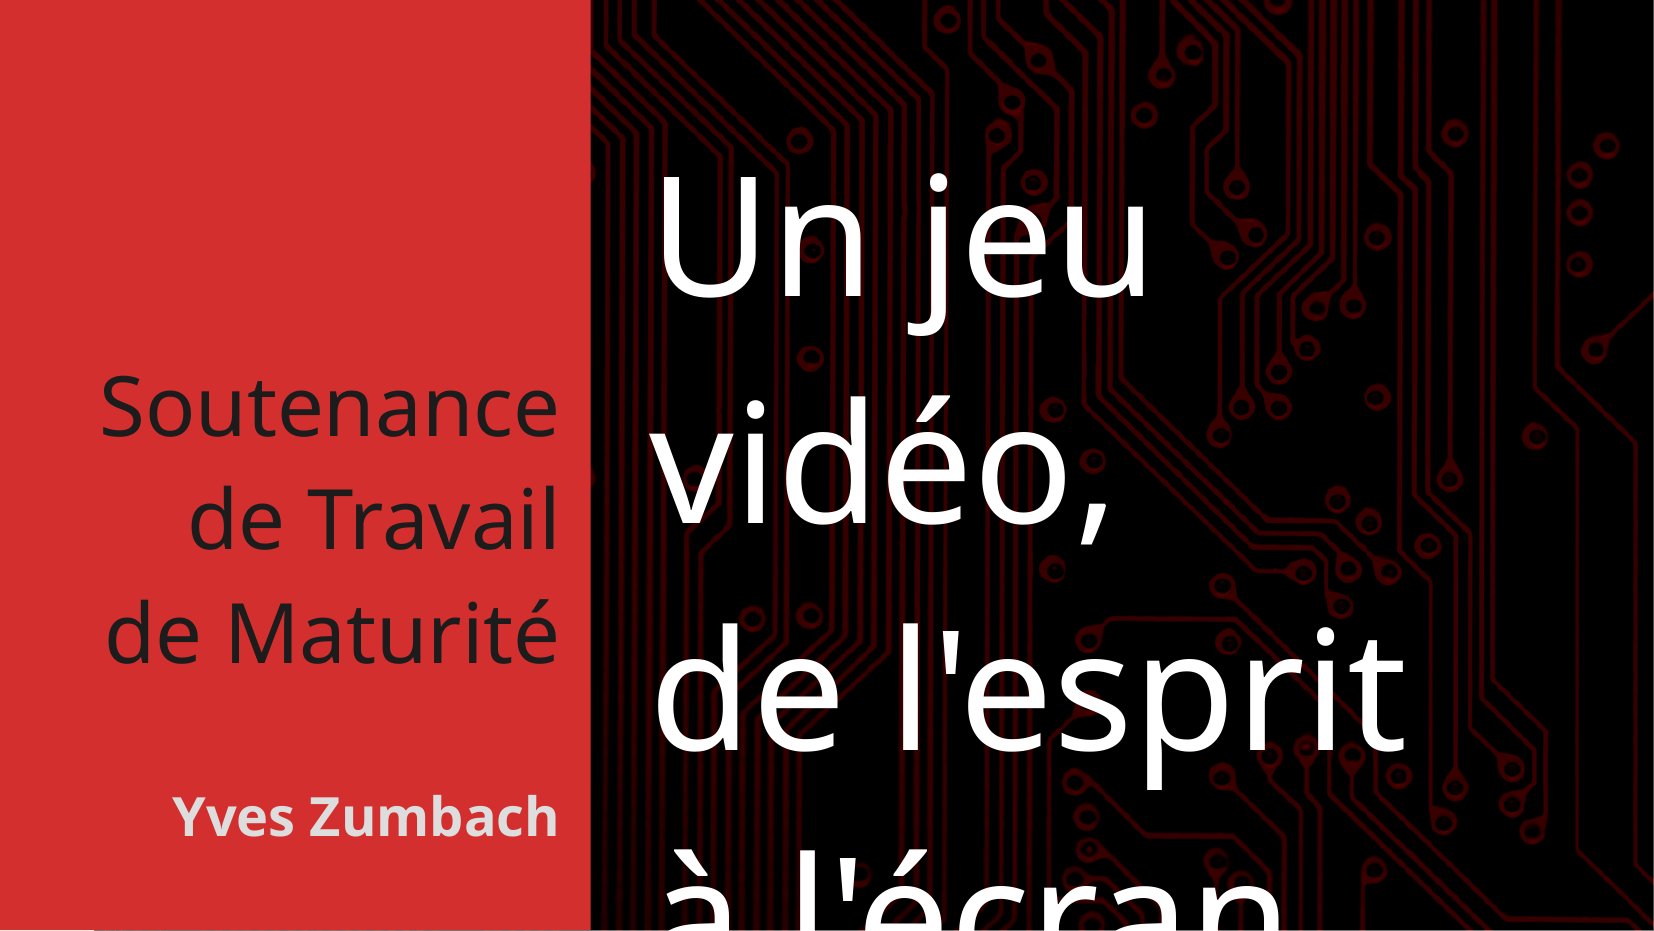

Soutenance
de Travail
de Maturité
Yves Zumbach
Un jeu vidéo,
de l'esprit à l'écran